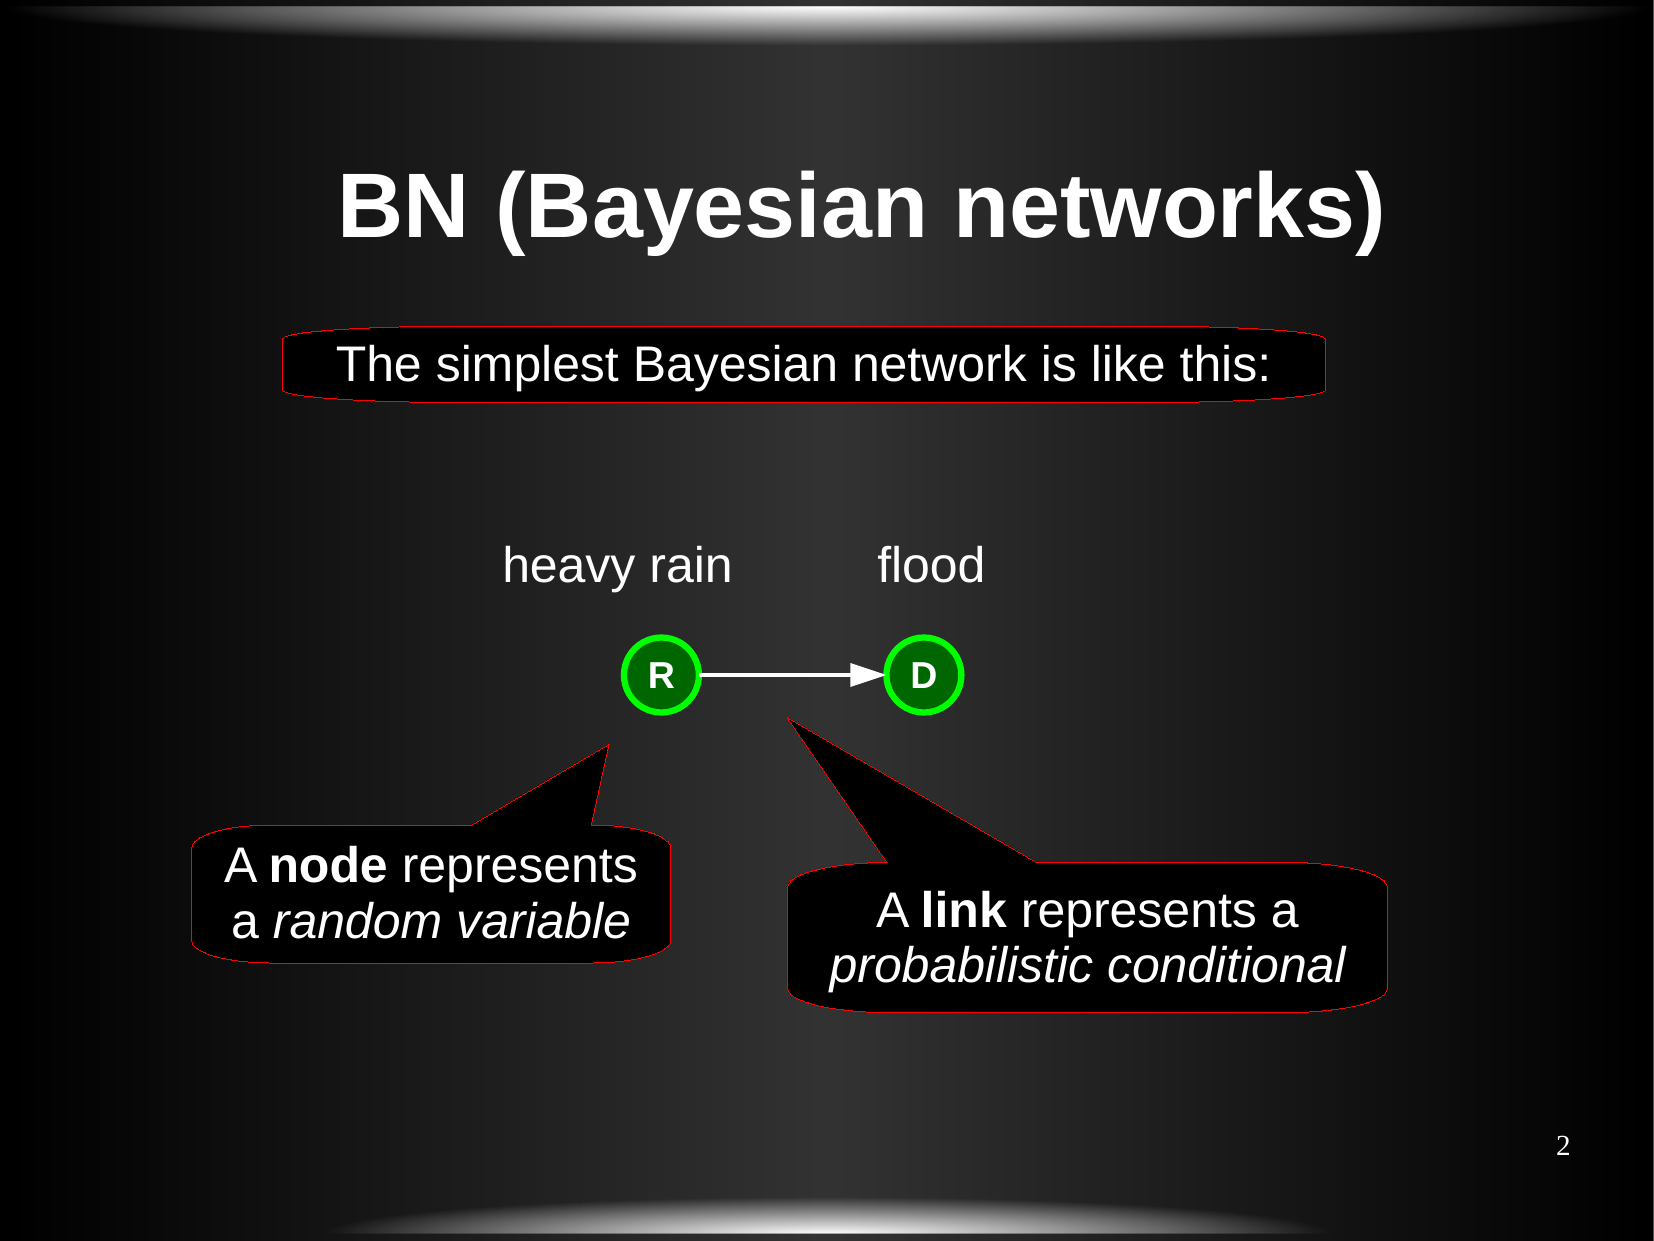

# BN (Bayesian networks)
The simplest Bayesian network is like this:
heavy rain
flood
R
D
A node represents
a random variable
A link represents a
probabilistic conditional
2